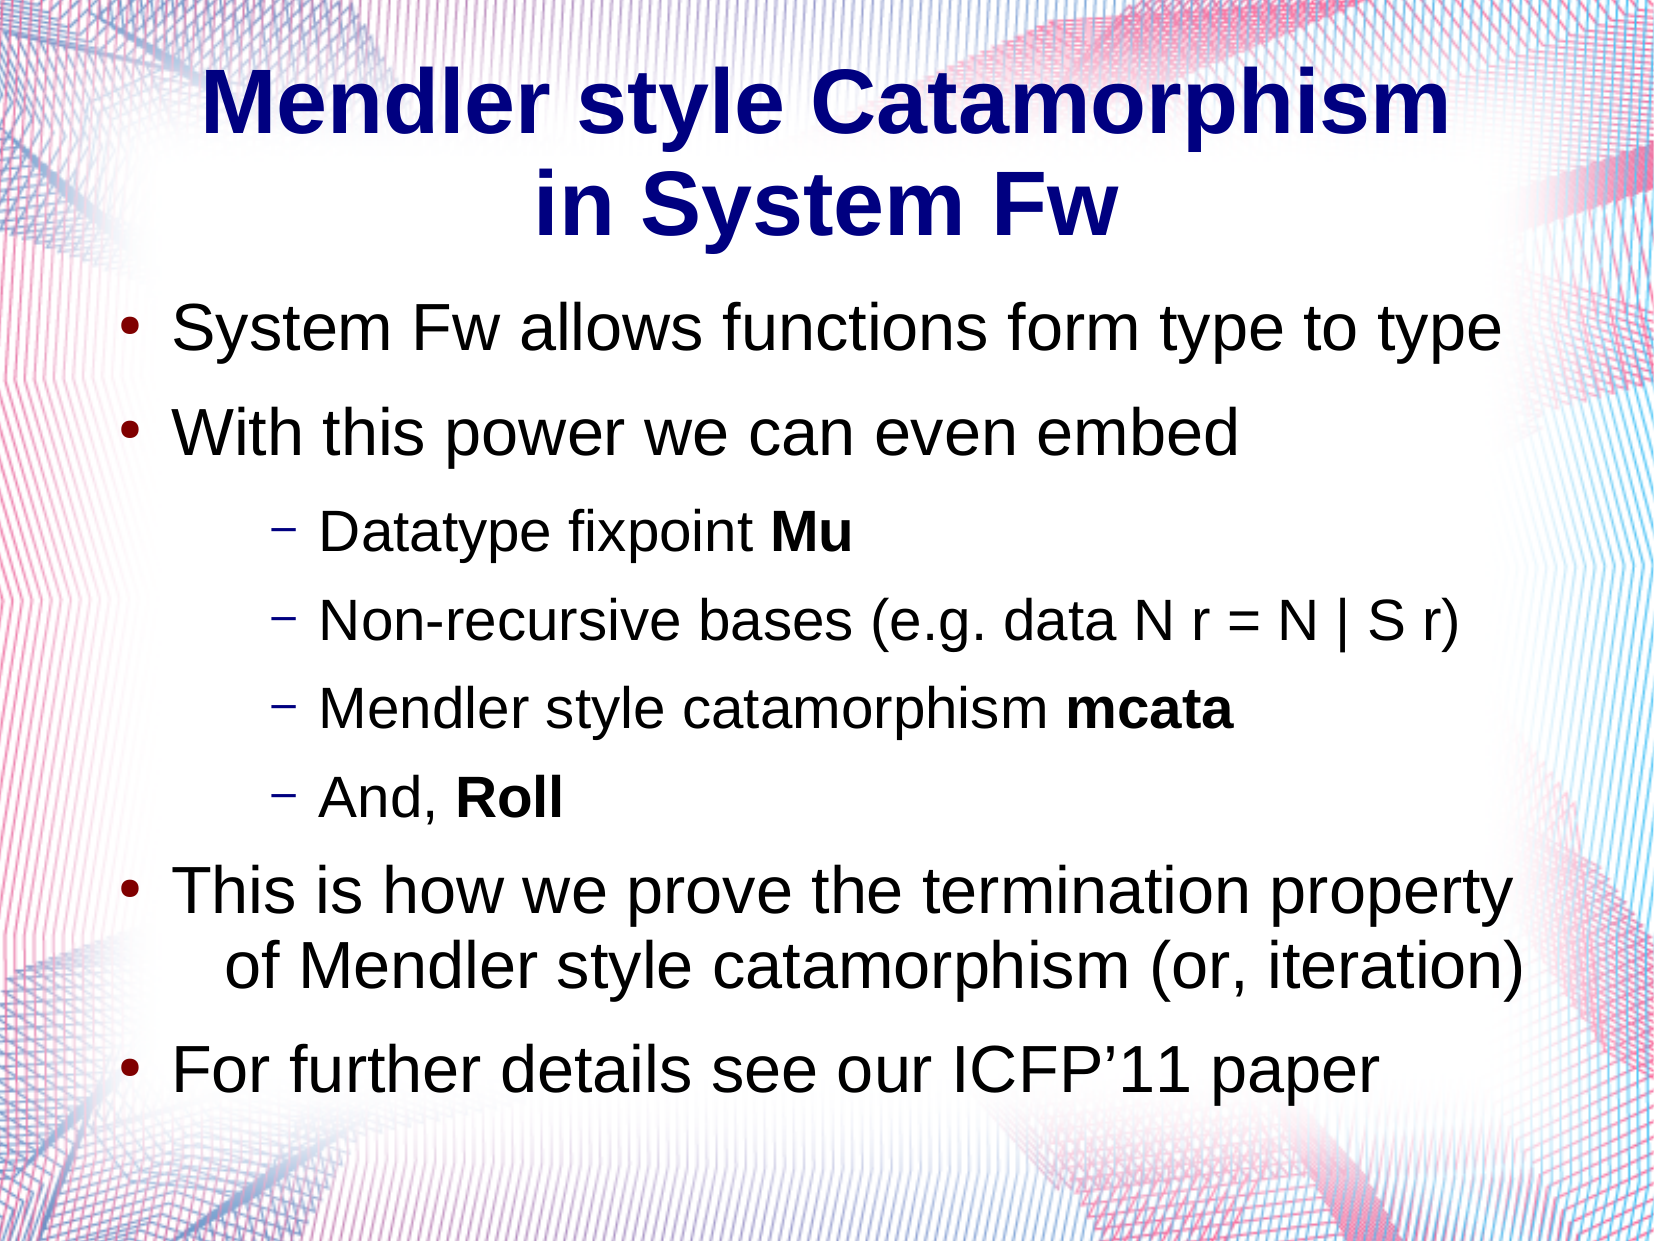

# Mendler style Catamorphism in System Fw
System Fw allows functions form type to type
With this power we can even embed
Datatype fixpoint Mu
Non-recursive bases (e.g. data N r = N | S r)
Mendler style catamorphism mcata
And, Roll
This is how we prove the termination property of Mendler style catamorphism (or, iteration)
For further details see our ICFP’11 paper